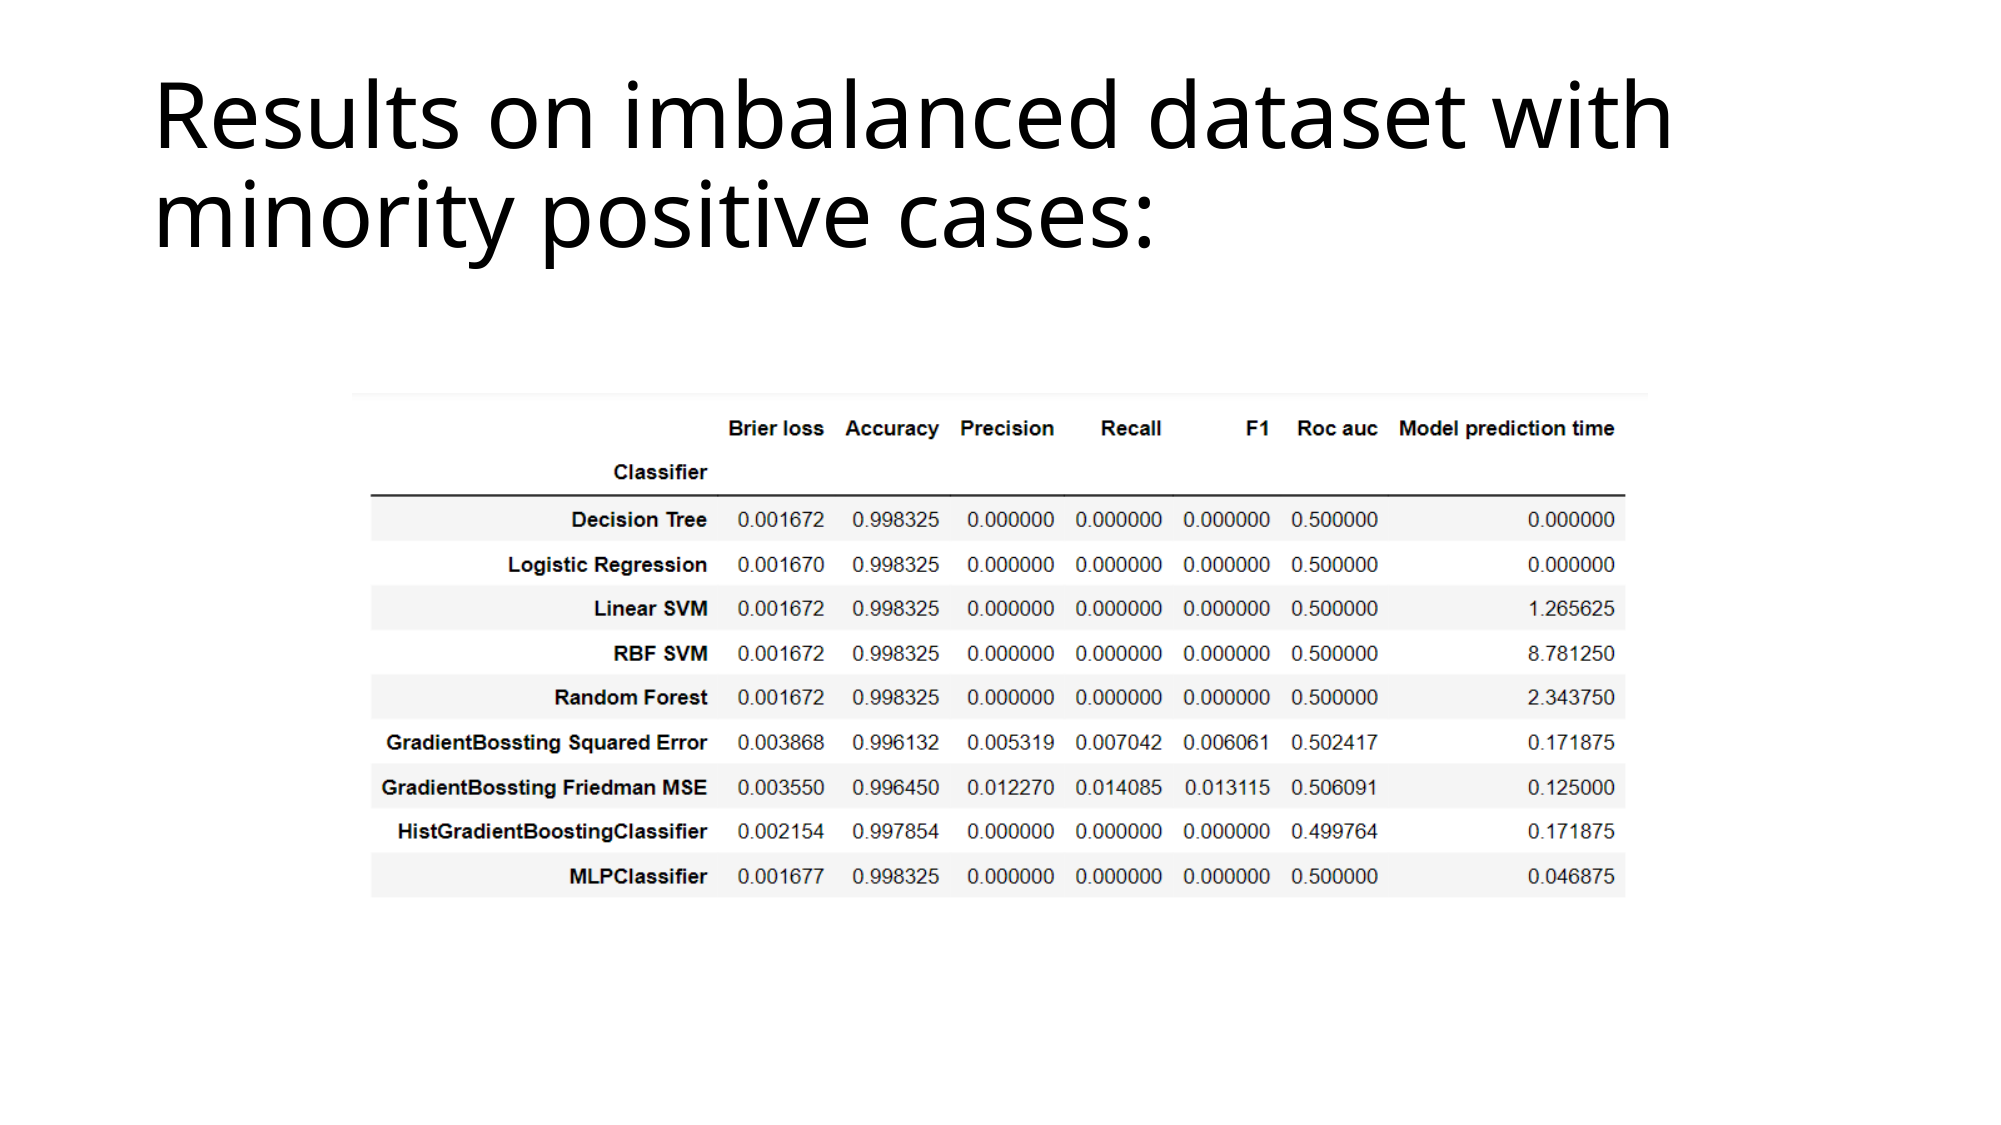

# Results on imbalanced dataset with minority positive cases: